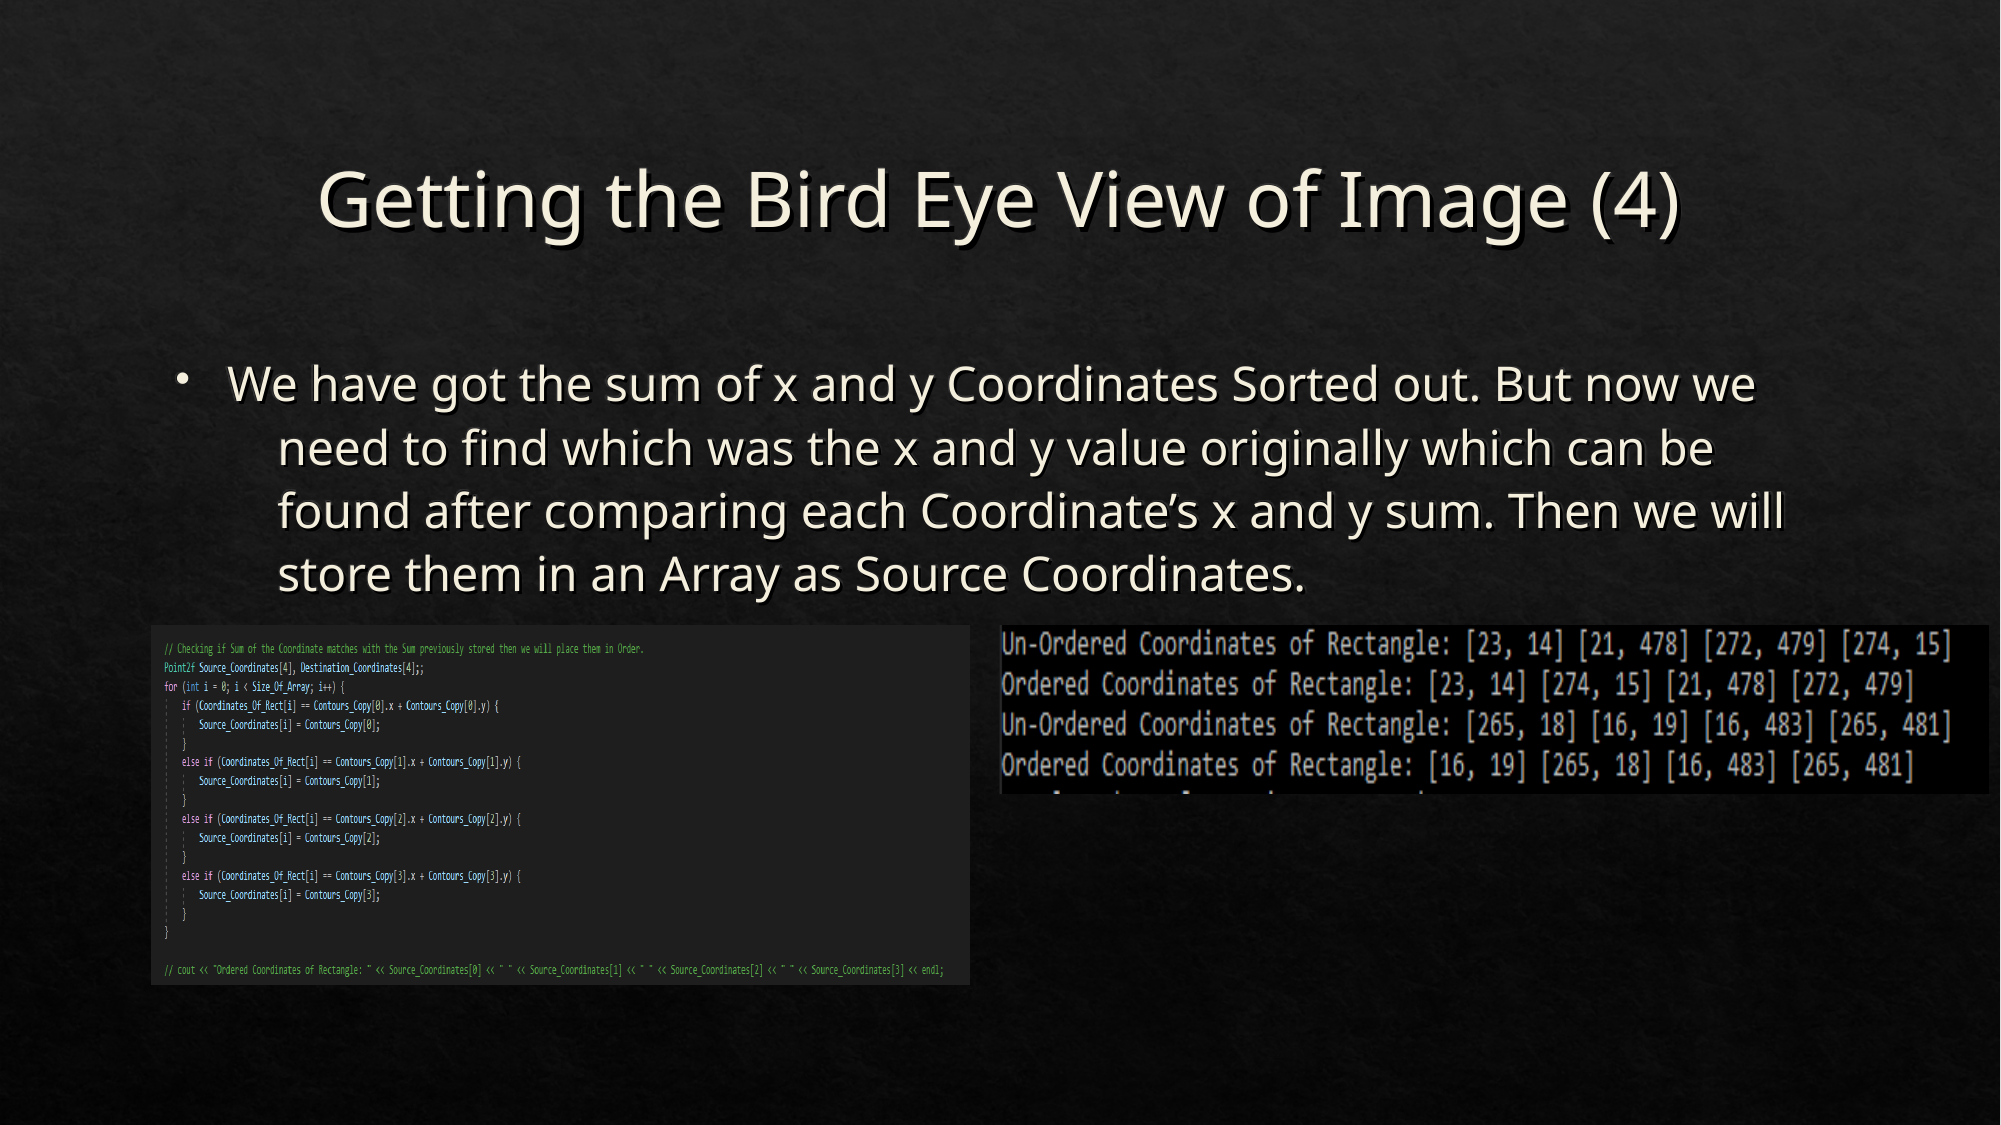

# Getting the Bird Eye View of Image (4)
We have got the sum of x and y Coordinates Sorted out. But now we need to find which was the x and y value originally which can be found after comparing each Coordinate’s x and y sum. Then we will store them in an Array as Source Coordinates.